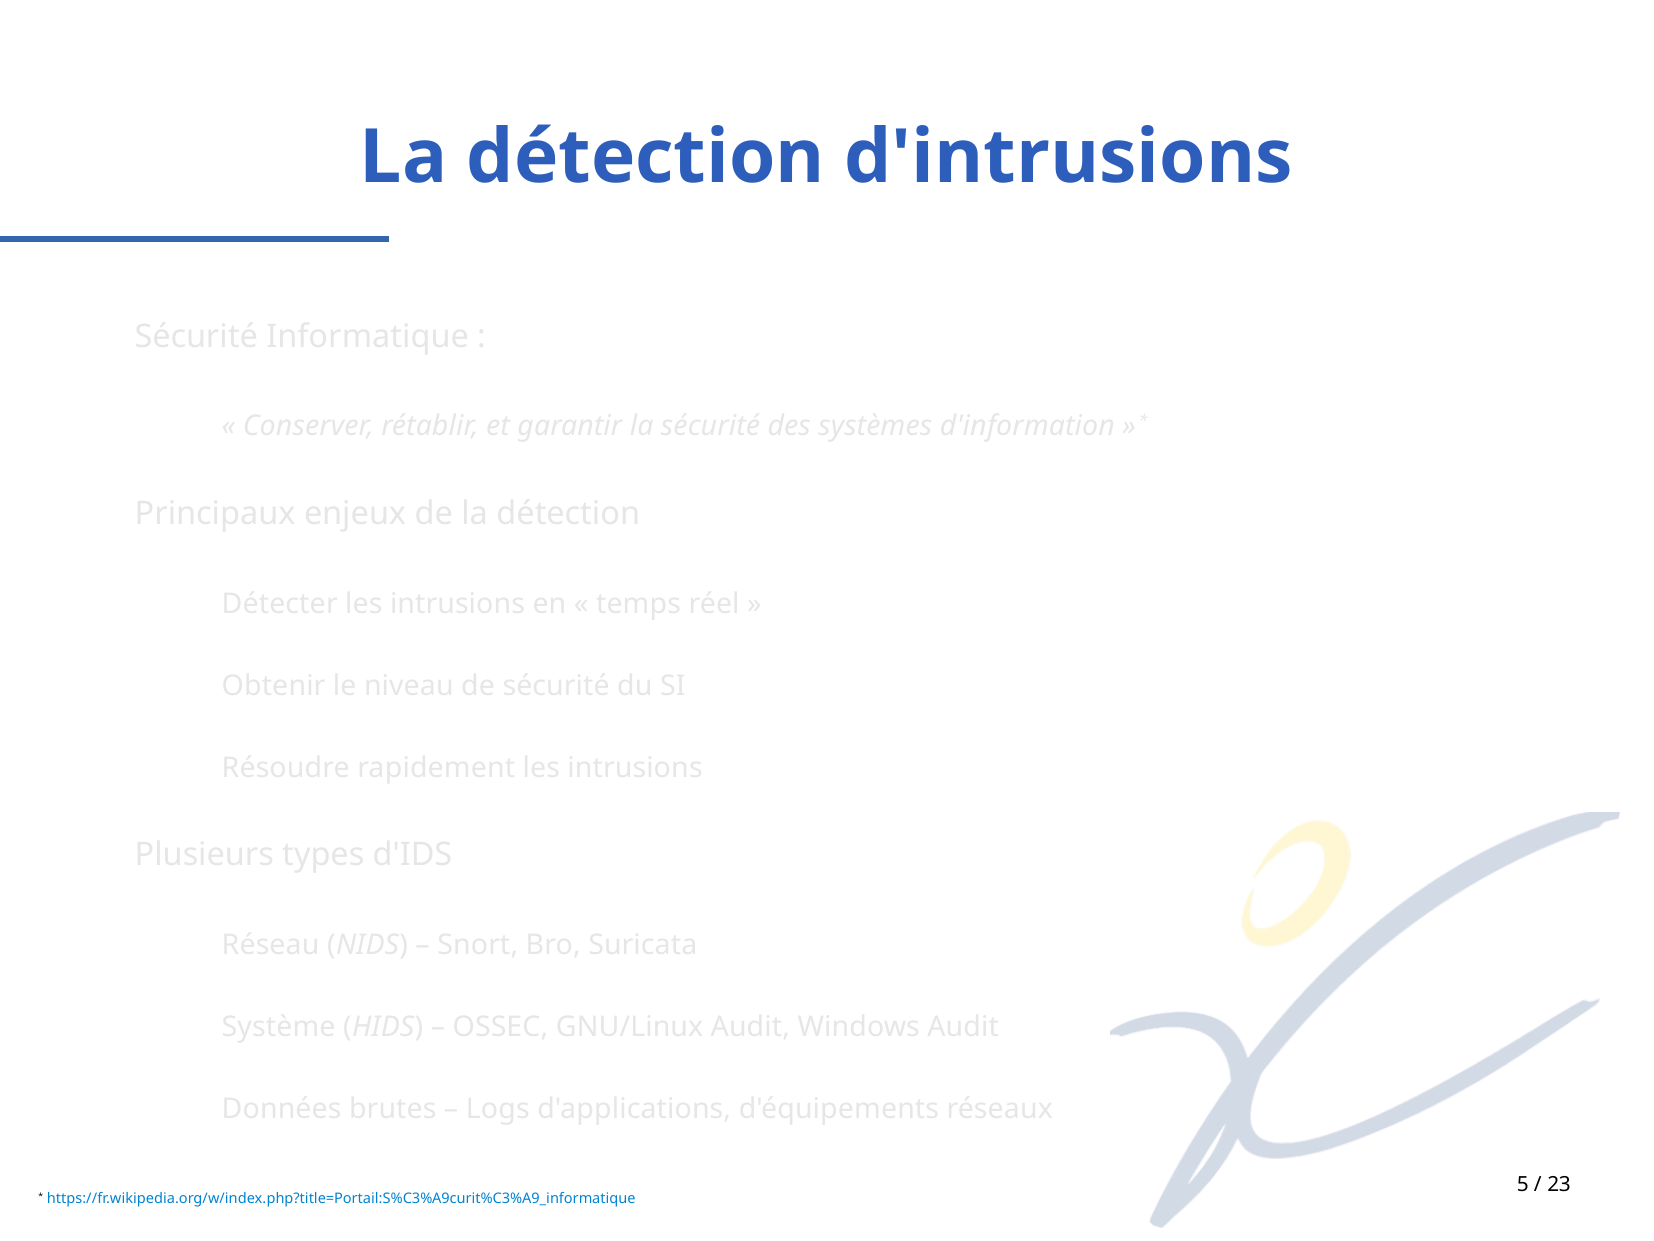

# La détection d'intrusions
Sécurité Informatique :
« Conserver, rétablir, et garantir la sécurité des systèmes d'information »*
Principaux enjeux de la détection
Détecter les intrusions en « temps réel »
Obtenir le niveau de sécurité du SI
Résoudre rapidement les intrusions
Plusieurs types d'IDS
Réseau (NIDS) – Snort, Bro, Suricata
Système (HIDS) – OSSEC, GNU/Linux Audit, Windows Audit
Données brutes – Logs d'applications, d'équipements réseaux
5
* https://fr.wikipedia.org/w/index.php?title=Portail:S%C3%A9curit%C3%A9_informatique